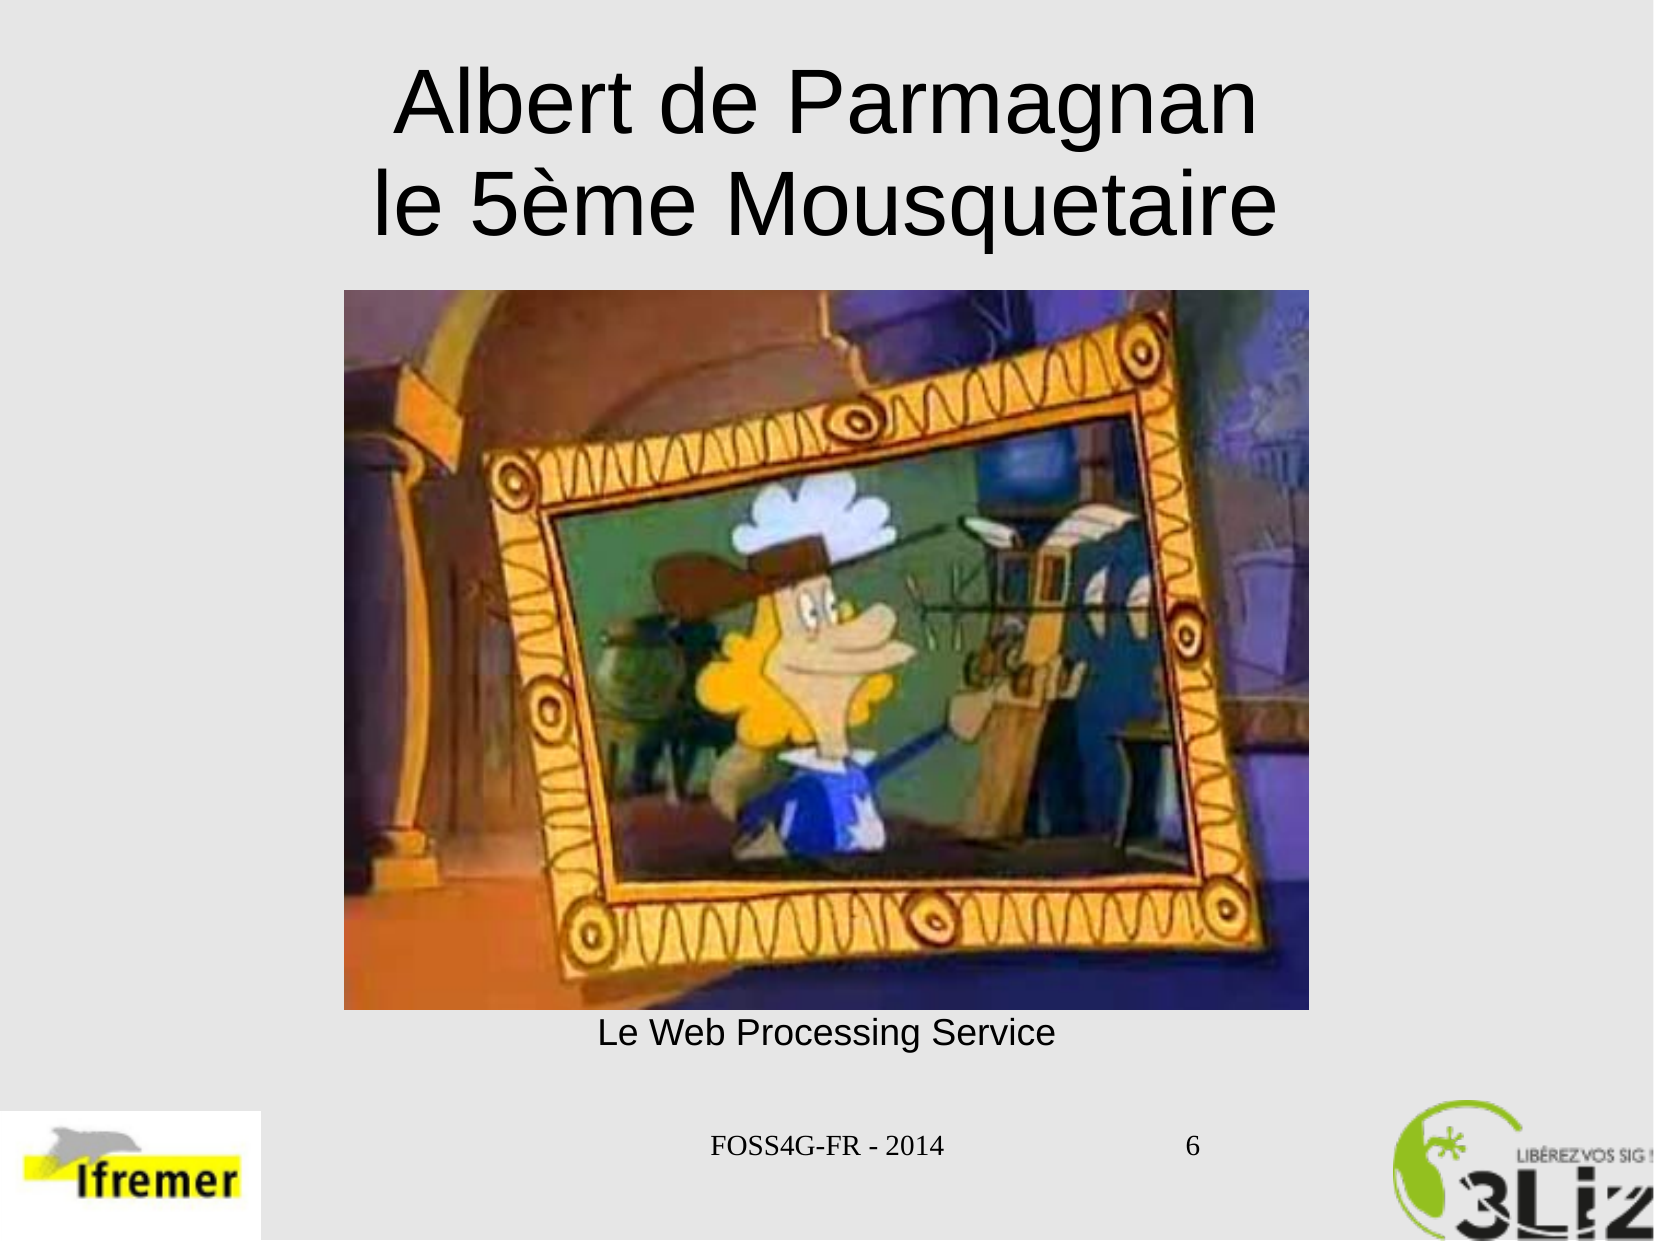

# Albert de Parmagnan le 5ème Mousquetaire
Le Web Processing Service
FOSS4G-FR - 2014
6